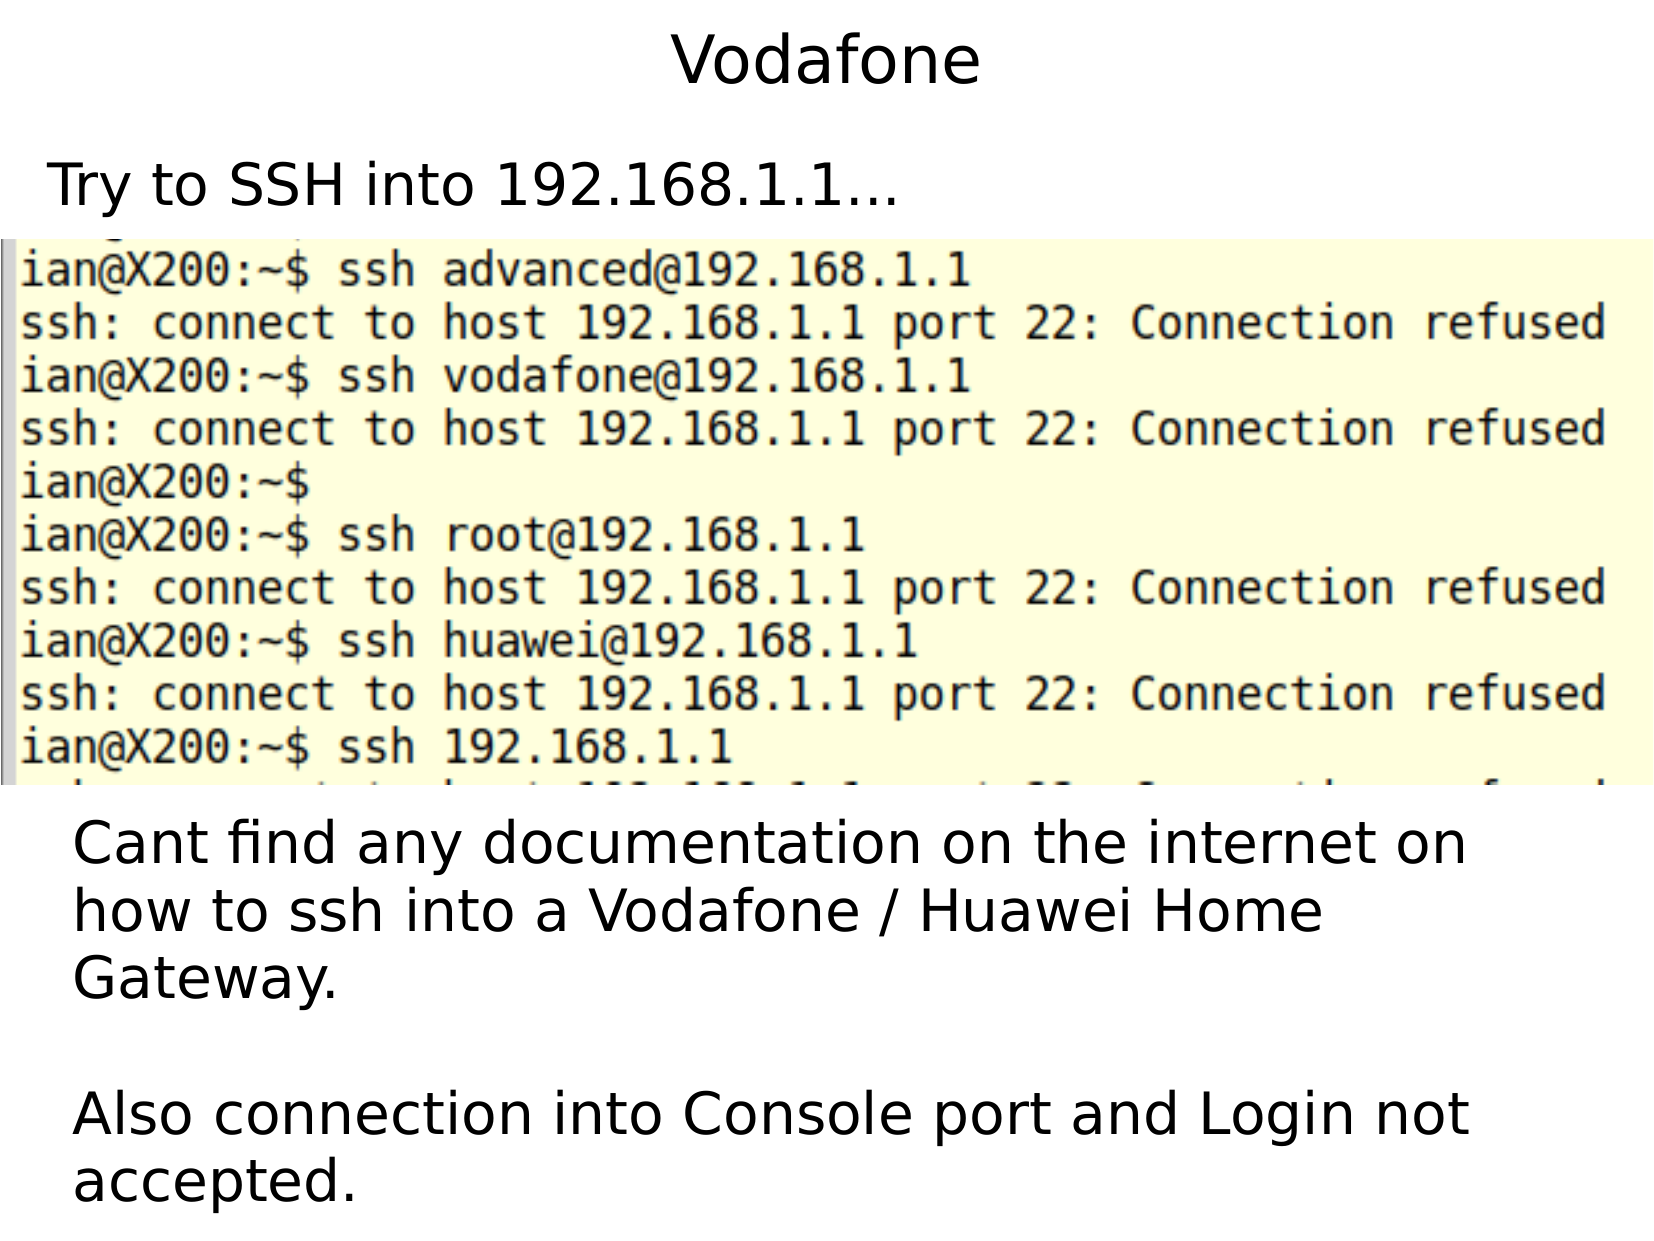

# Vodafone
Try to SSH into 192.168.1.1...
Cant find any documentation on the internet on how to ssh into a Vodafone / Huawei Home Gateway.
Also connection into Console port and Login not accepted.